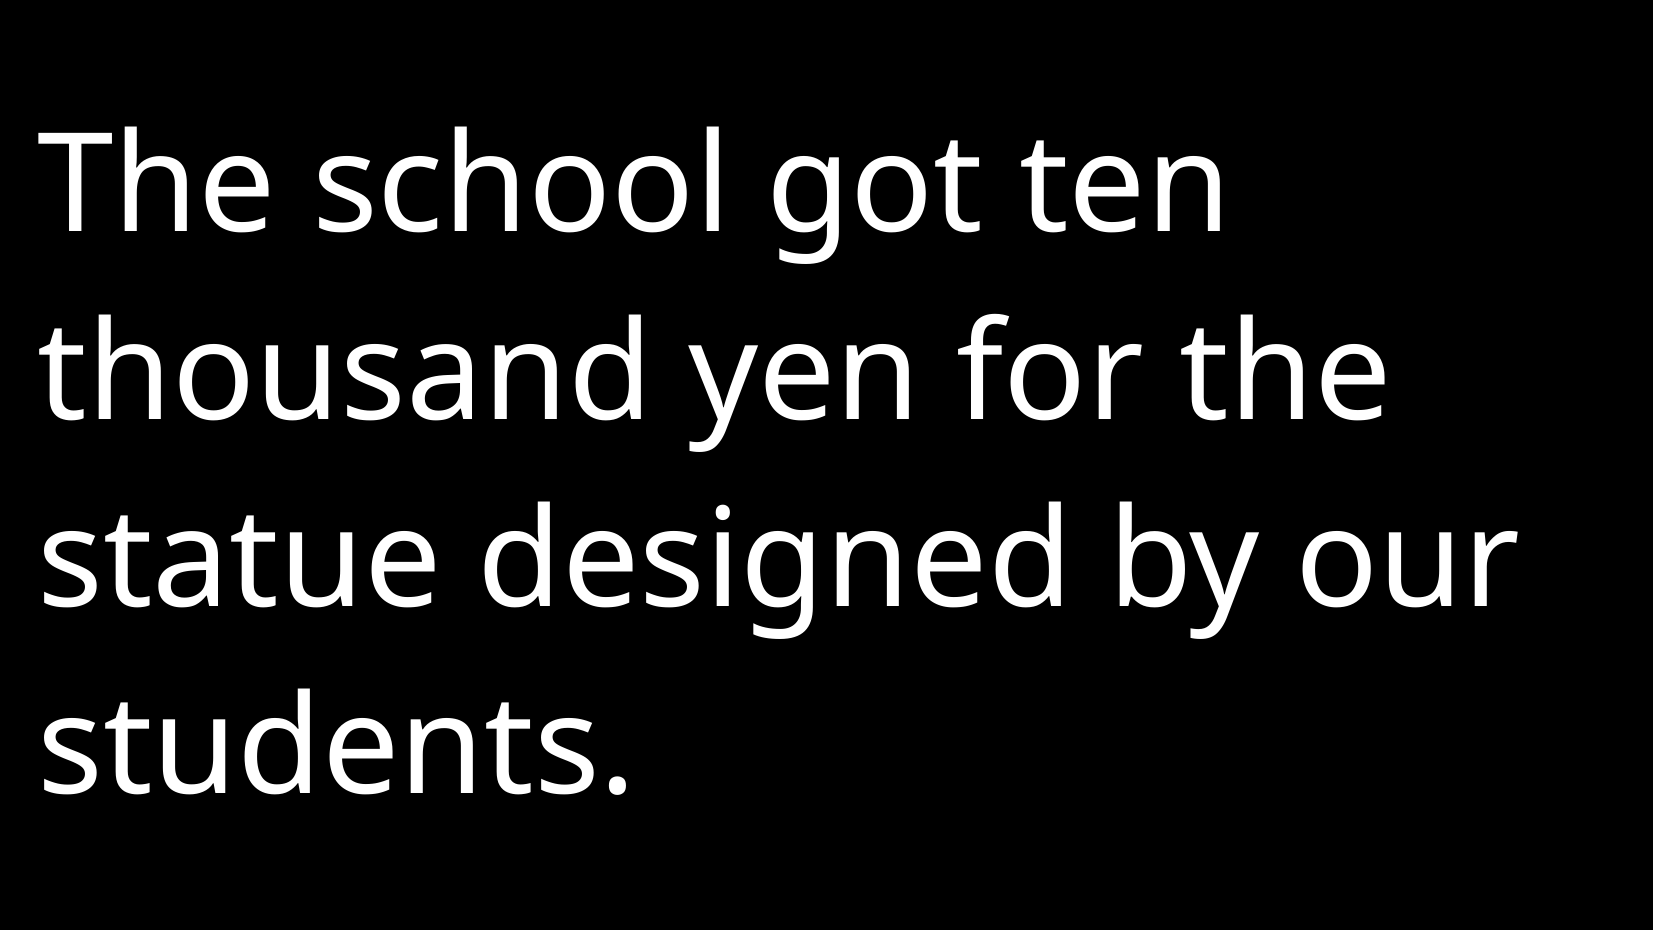

# The school got ten thousand yen for the statue designed by our students.